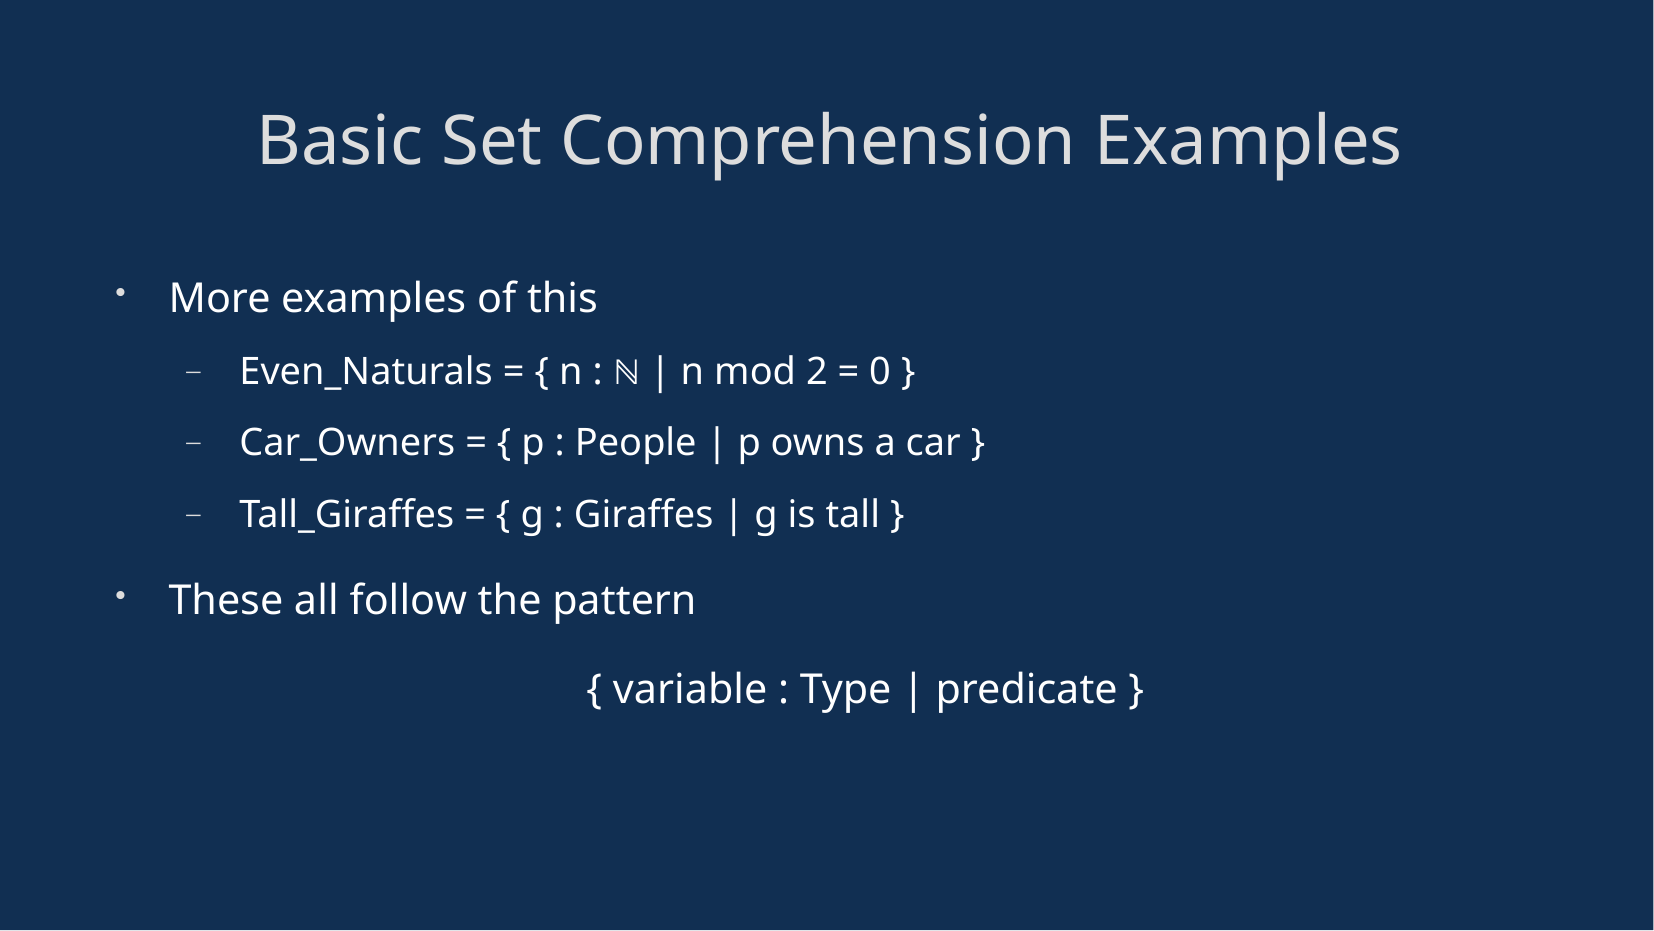

# Basic Set Comprehension Examples
More examples of this
Even_Naturals = { n : ℕ | n mod 2 = 0 }
Car_Owners = { p : People | p owns a car }
Tall_Giraffes = { g : Giraffes | g is tall }
These all follow the pattern
{ variable : Type | predicate }